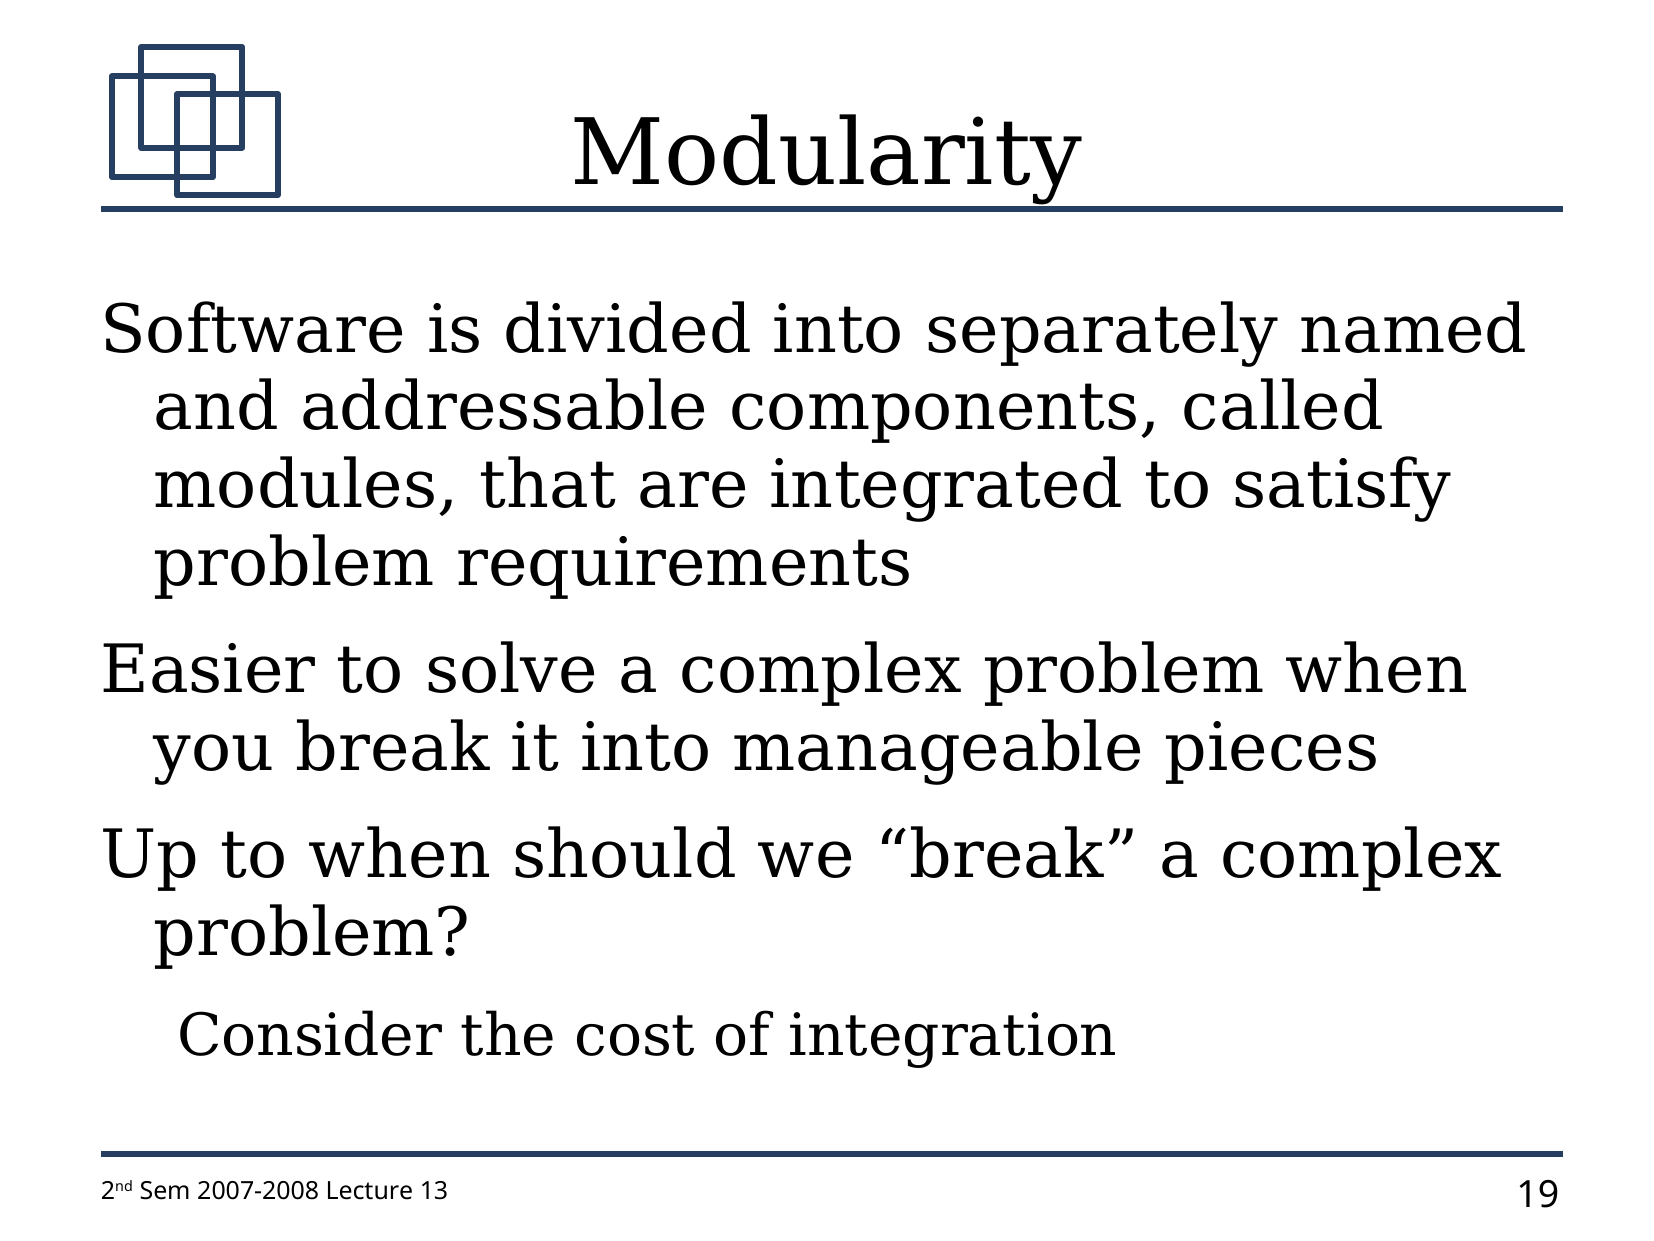

# Modularity
Software is divided into separately named and addressable components, called modules, that are integrated to satisfy problem requirements
Easier to solve a complex problem when you break it into manageable pieces
Up to when should we “break” a complex problem?
Consider the cost of integration